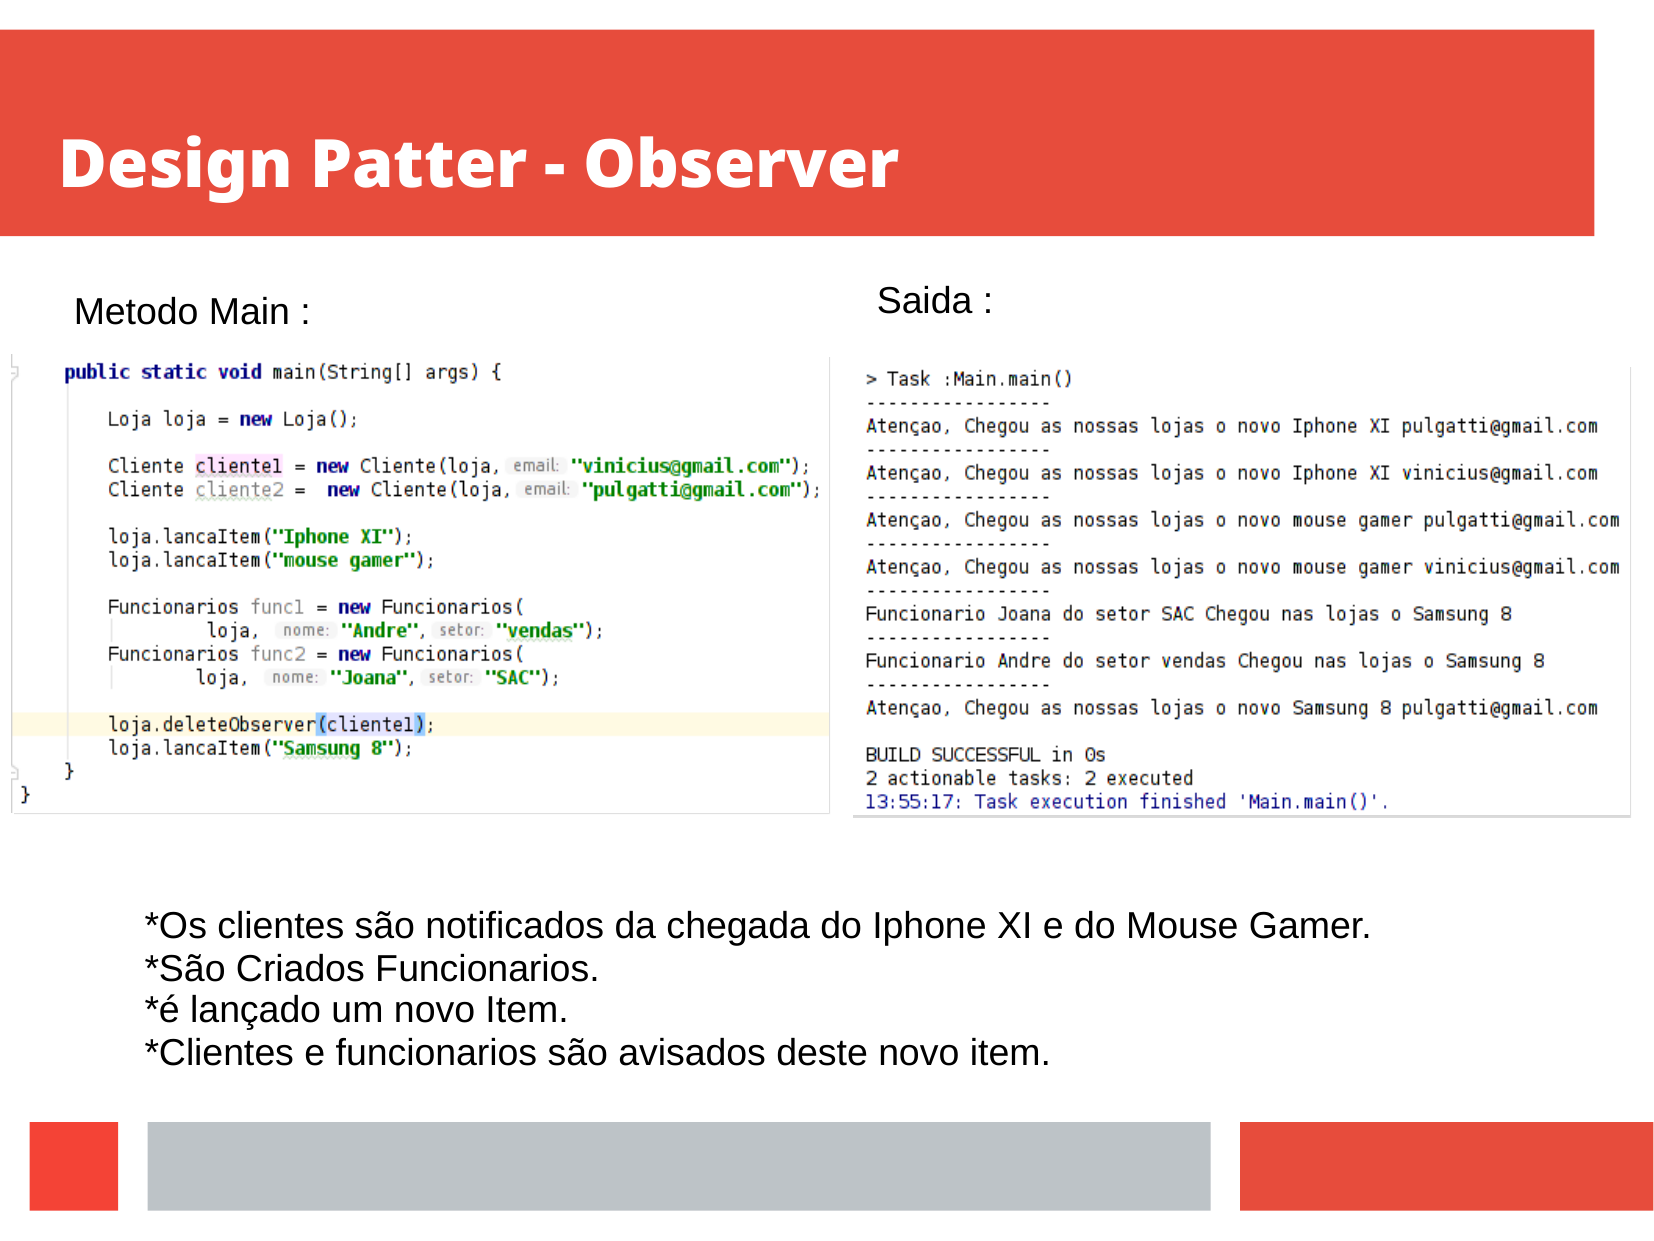

# Design Patter - Observer
Saida :
Metodo Main :
*Os clientes são notificados da chegada do Iphone XI e do Mouse Gamer.
*São Criados Funcionarios.
*é lançado um novo Item.
*Clientes e funcionarios são avisados deste novo item.